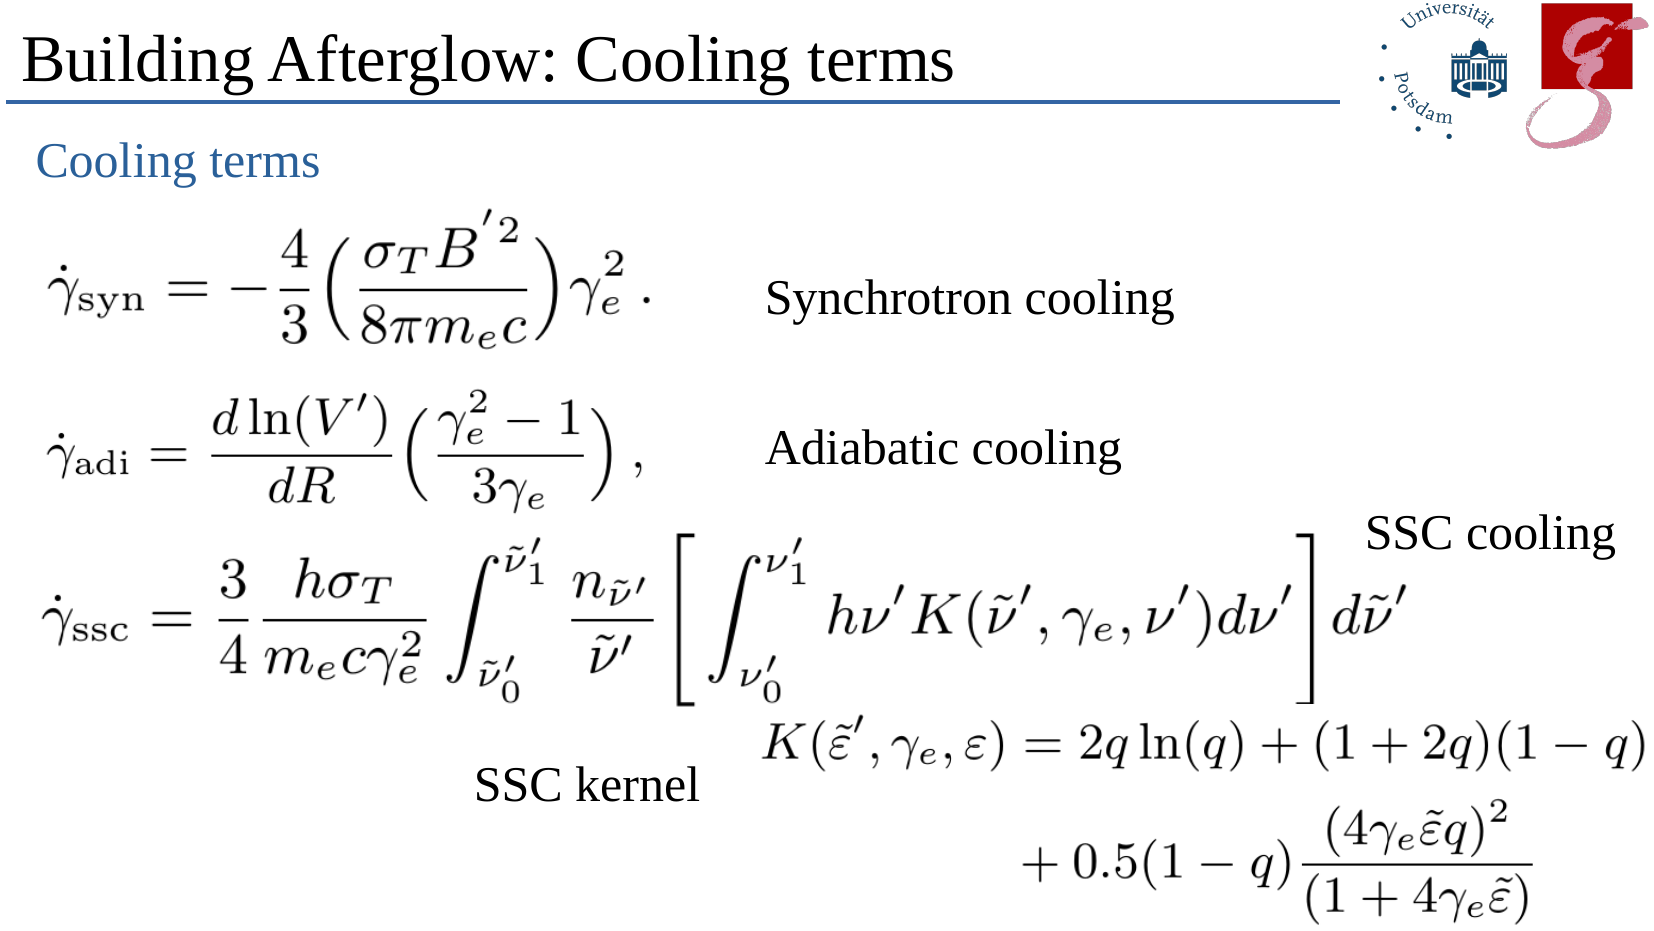

# Building Afterglow: Cooling terms
Cooling terms
Synchrotron cooling
Adiabatic cooling
SSC cooling
SSC kernel